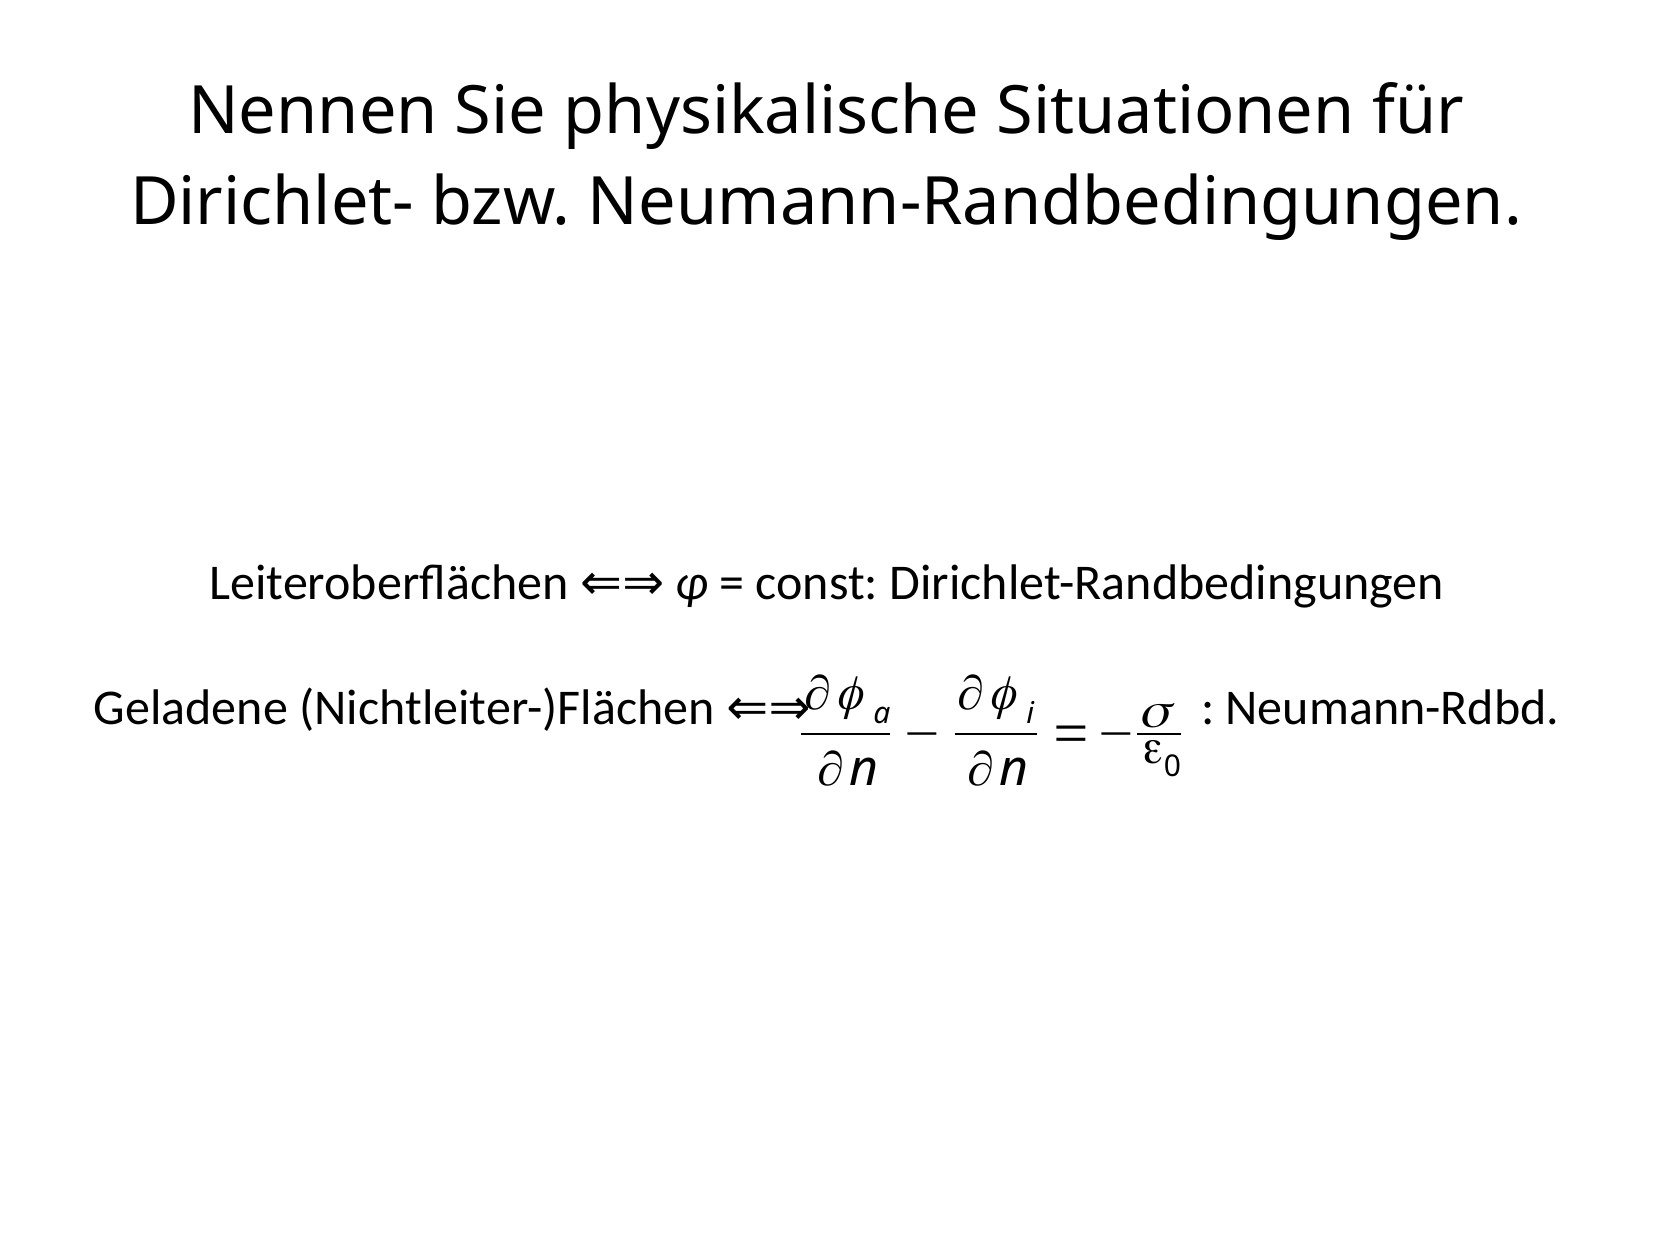

# Nennen Sie physikalische Situationen für Dirichlet- bzw. Neumann-Randbedingungen.
Leiteroberflächen ⇐⇒ φ = const: Dirichlet-Randbedingungen
Geladene (Nichtleiter-)Flächen ⇐⇒						: Neumann-Rdbd.